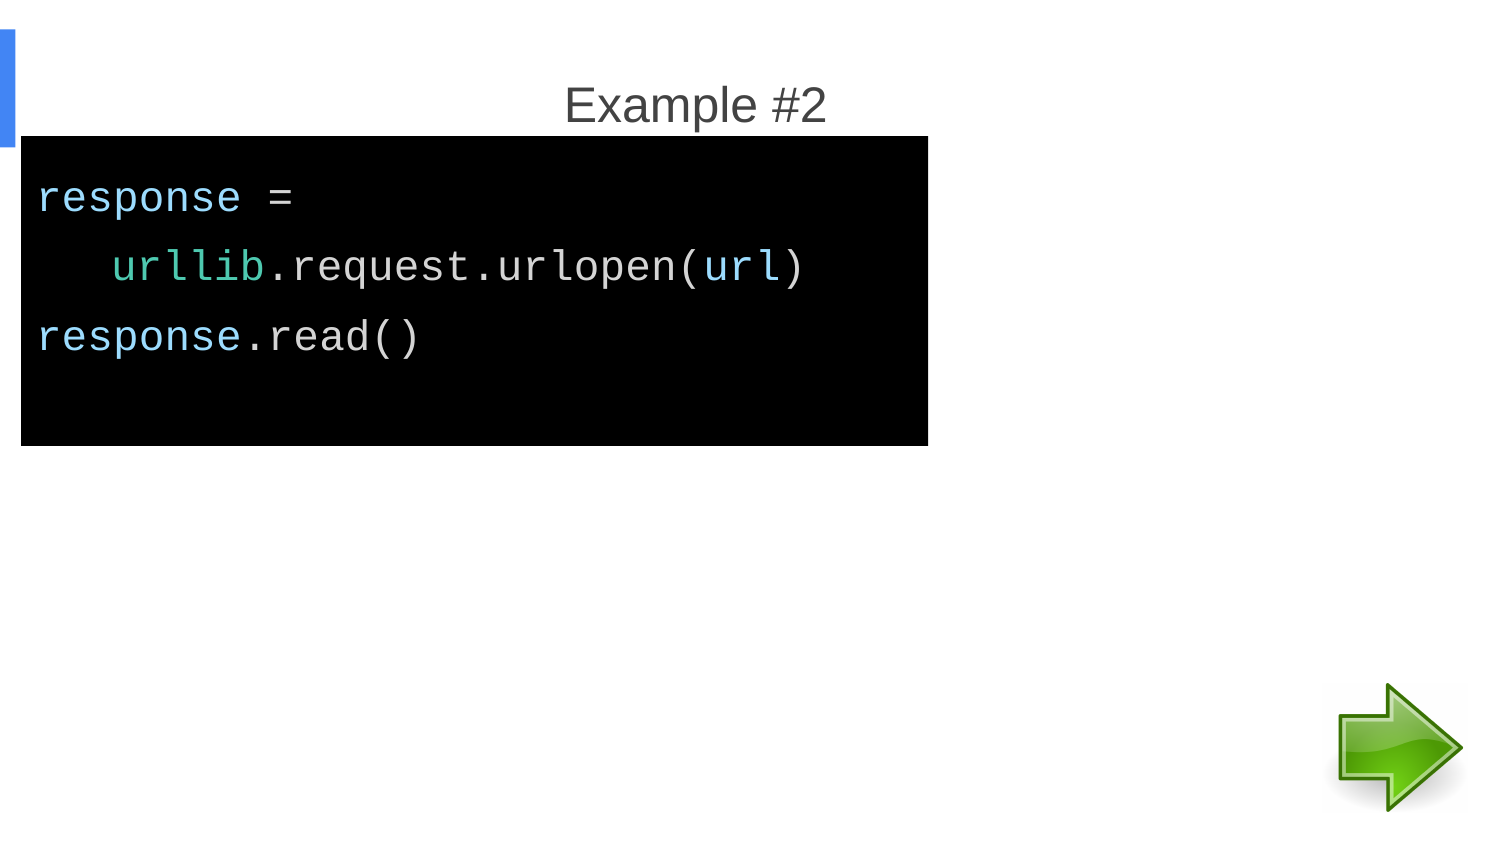

# Example #2
response =
urllib.request.urlopen(url)
response.read()